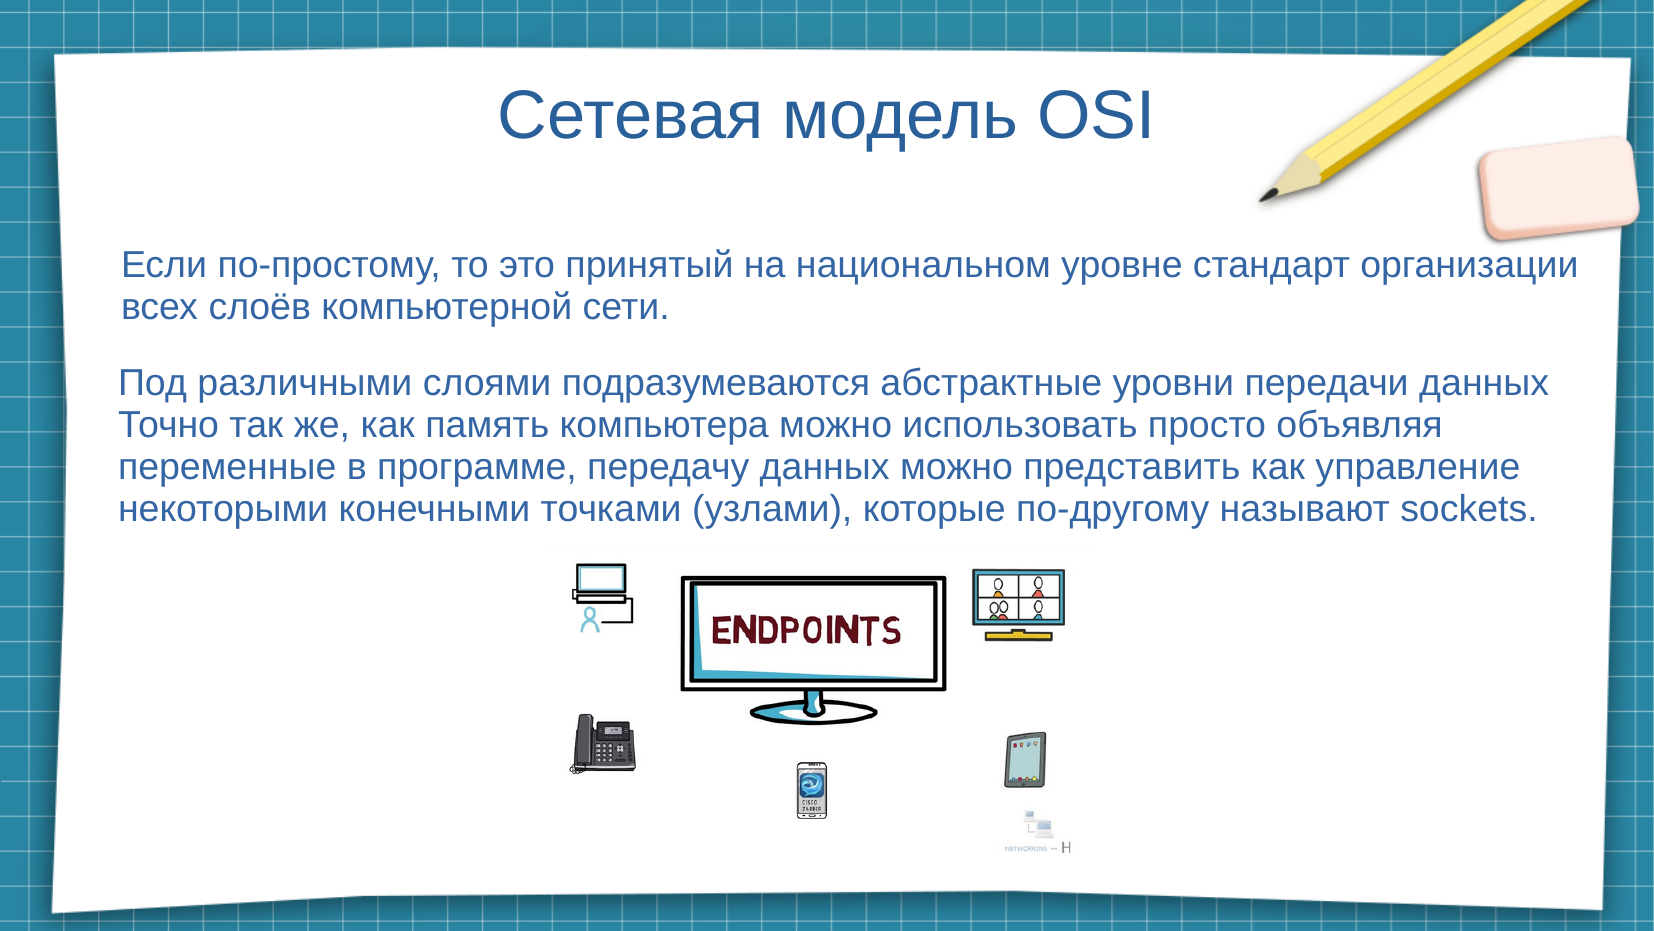

# Сетевая модель OSI
Если по-простому, то это принятый на национальном уровне стандарт организации
всех слоёв компьютерной сети.
Под различными слоями подразумеваются абстрактные уровни передачи данных
Точно так же, как память компьютера можно использовать просто объявляя
переменные в программе, передачу данных можно представить как управление
некоторыми конечными точками (узлами), которые по-другому называют sockets.